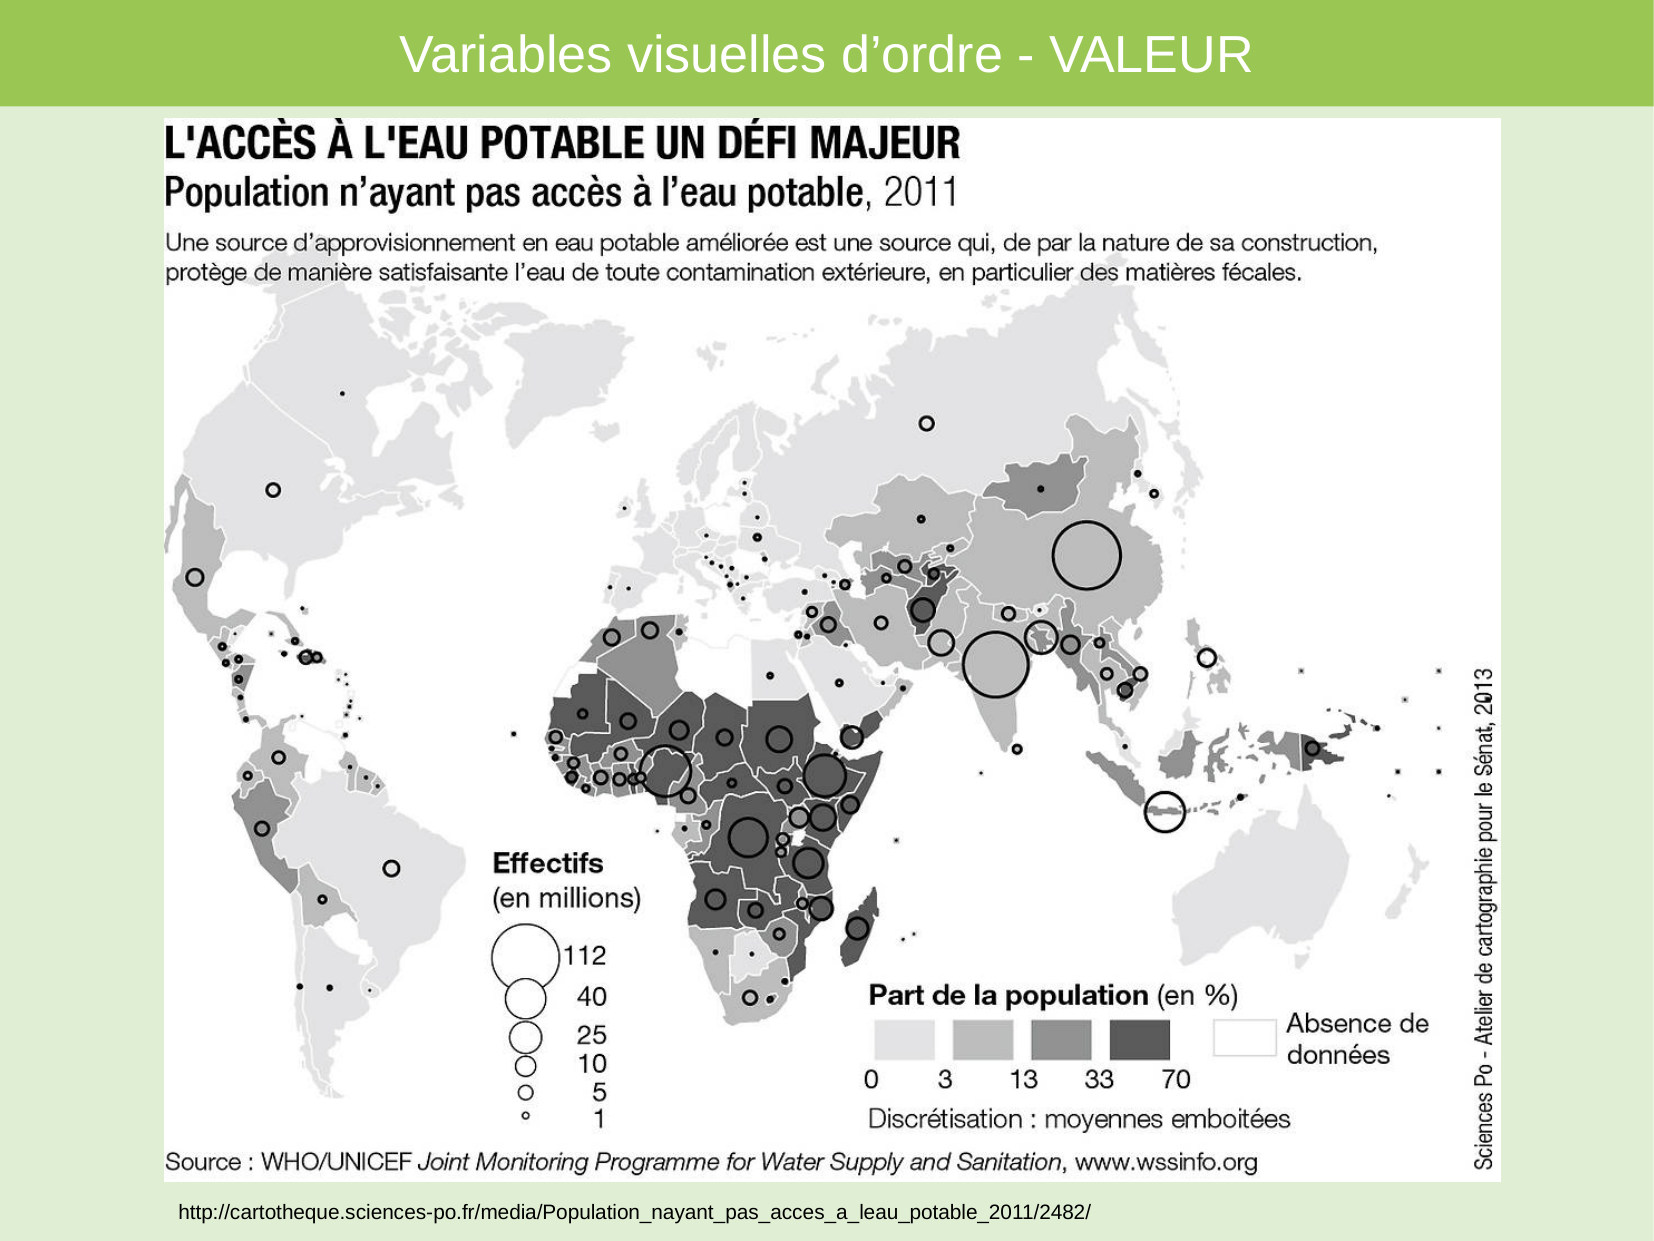

# Variables visuelles d’ordre - VALEUR
http://cartotheque.sciences-po.fr/media/Population_nayant_pas_acces_a_leau_potable_2011/2482/